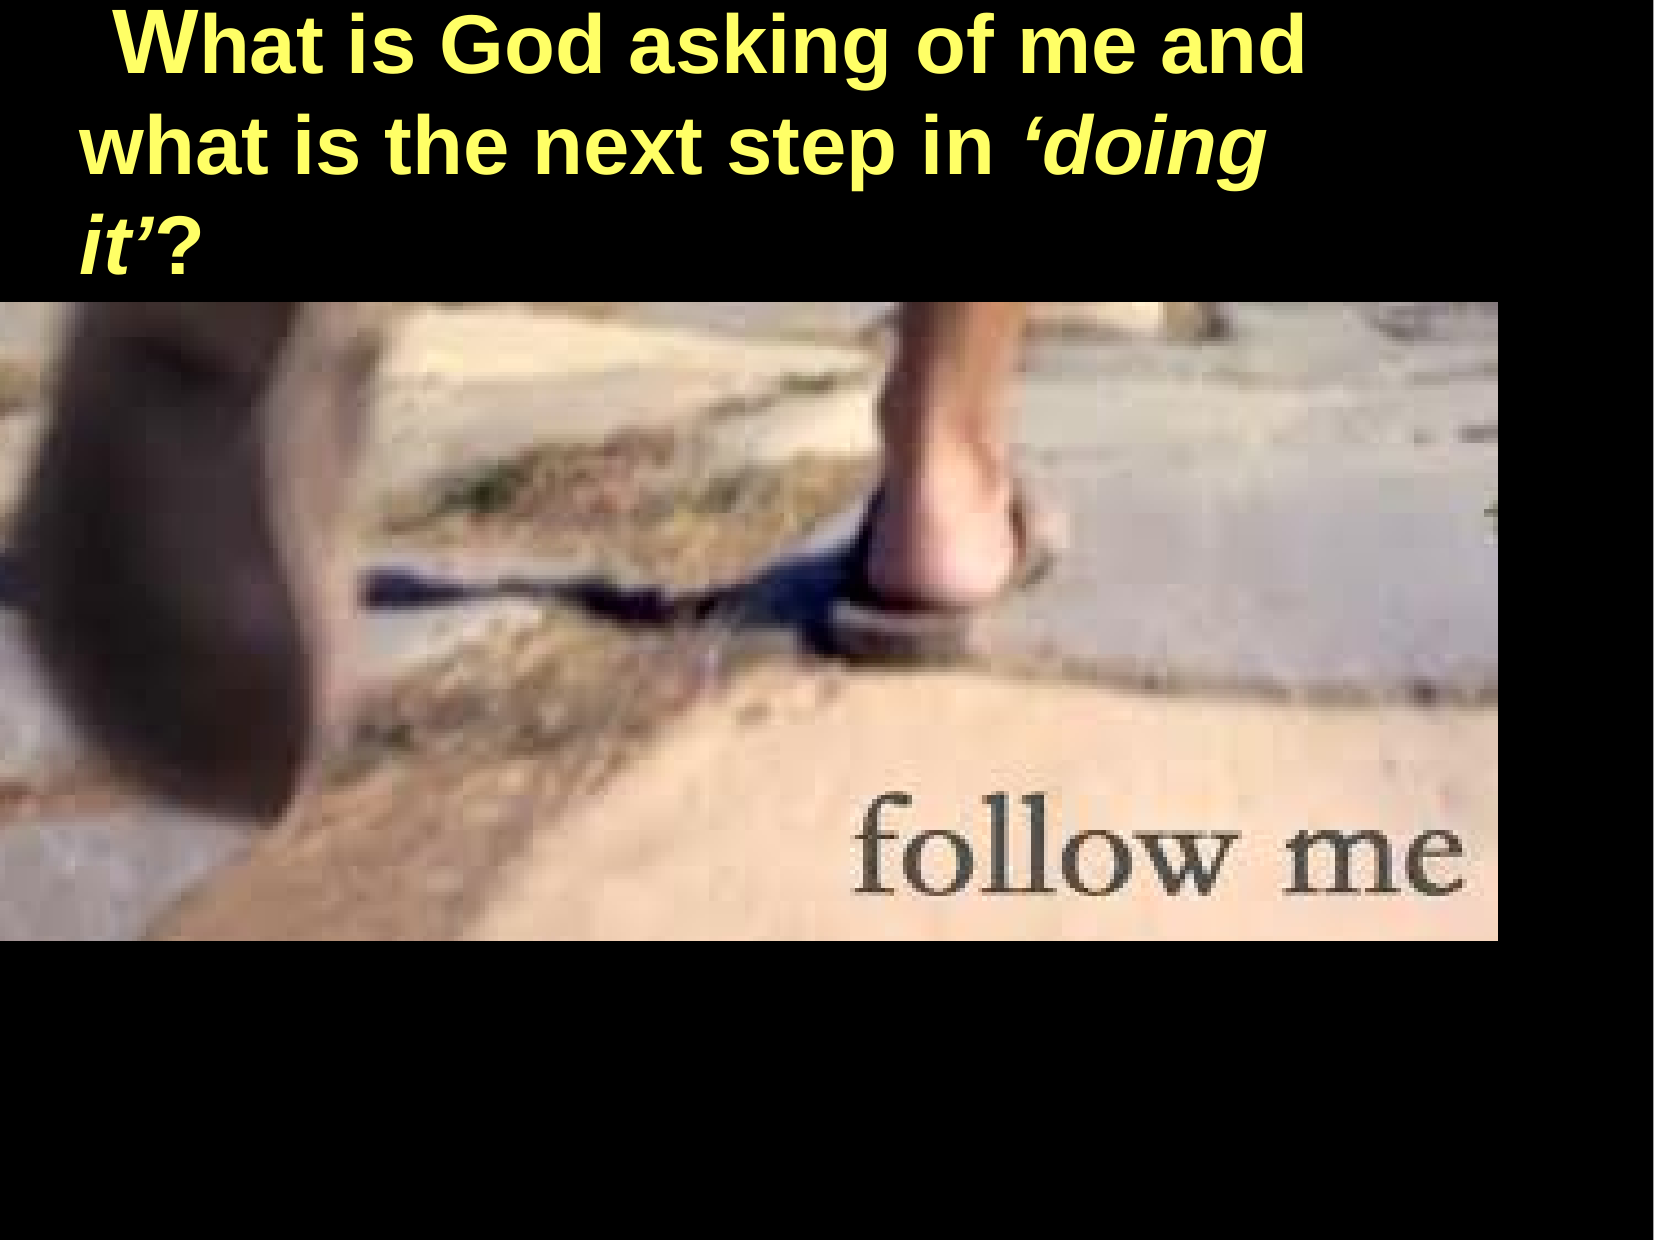

# What is God asking of me and what is the next step in ʻdoing itʼ?